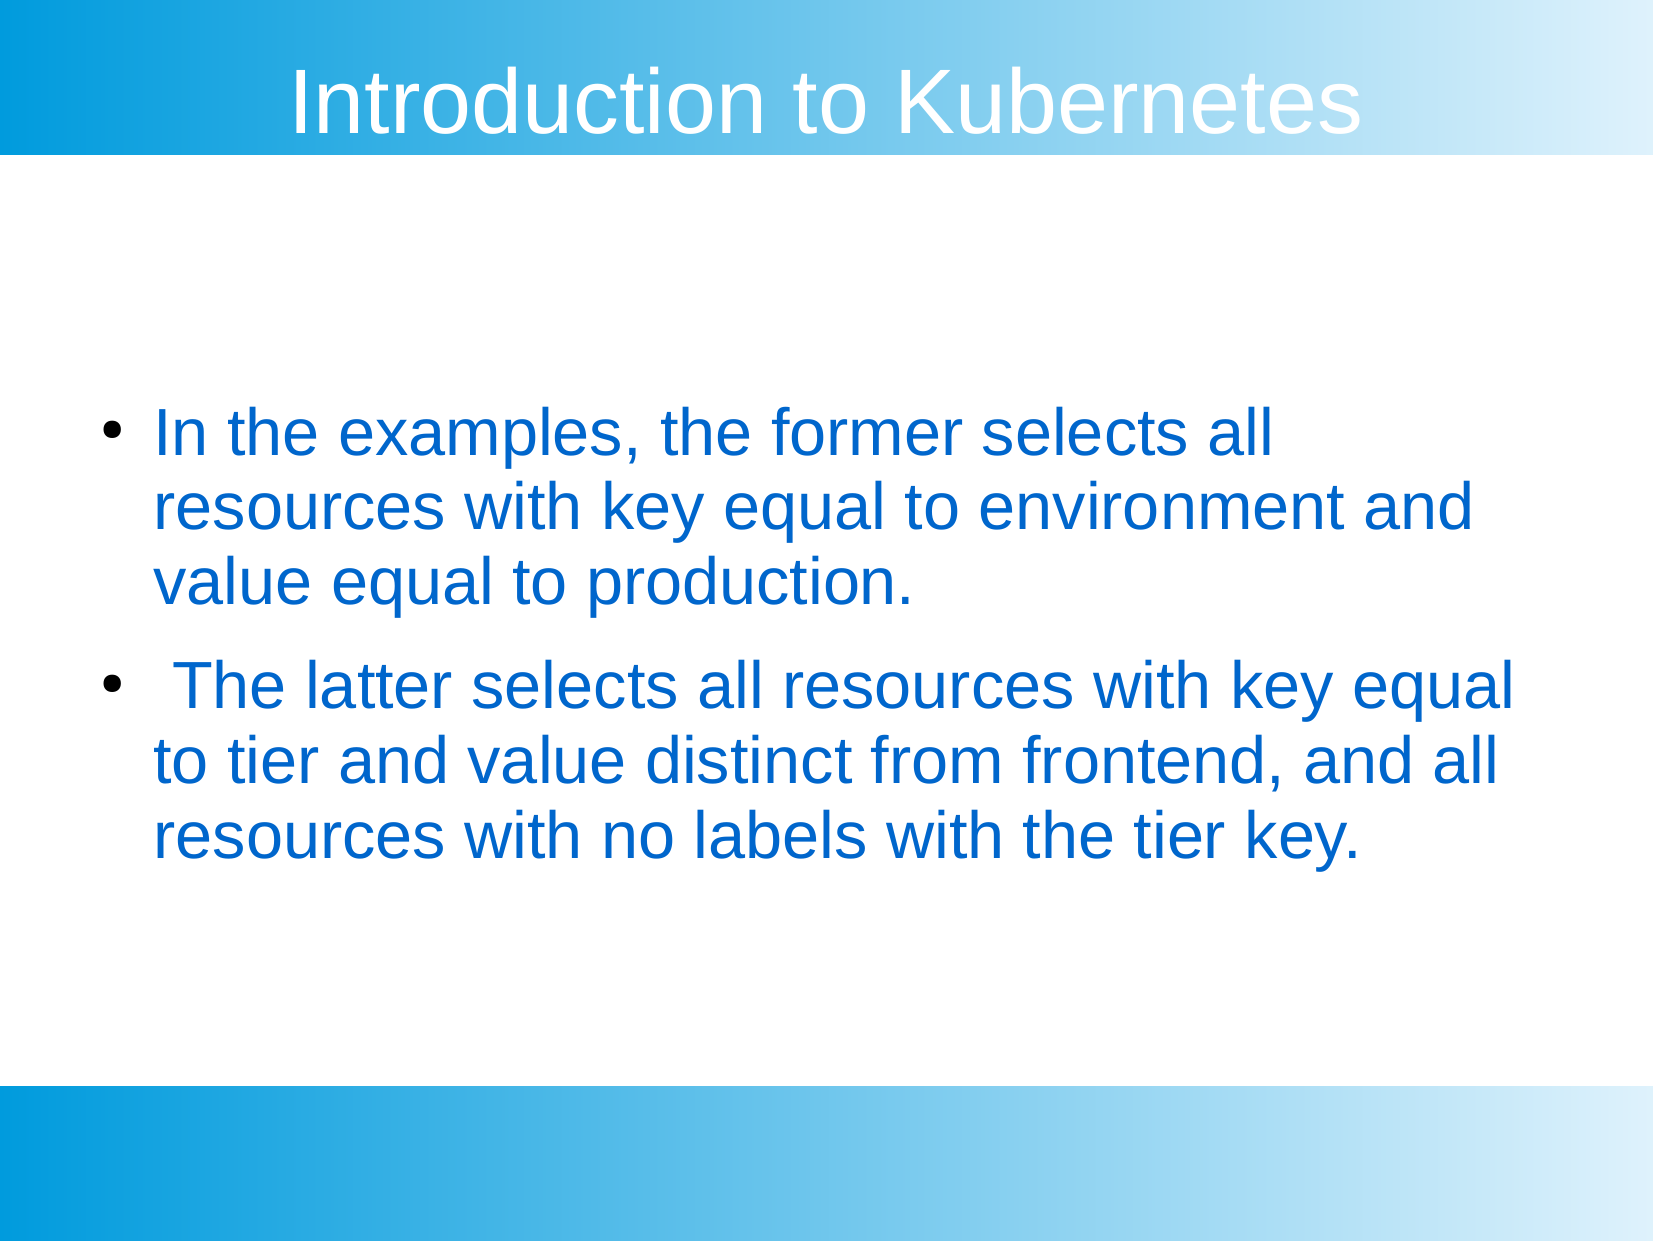

# Introduction to Kubernetes
In the examples, the former selects all resources with key equal to environment and value equal to production.
 The latter selects all resources with key equal to tier and value distinct from frontend, and all resources with no labels with the tier key.